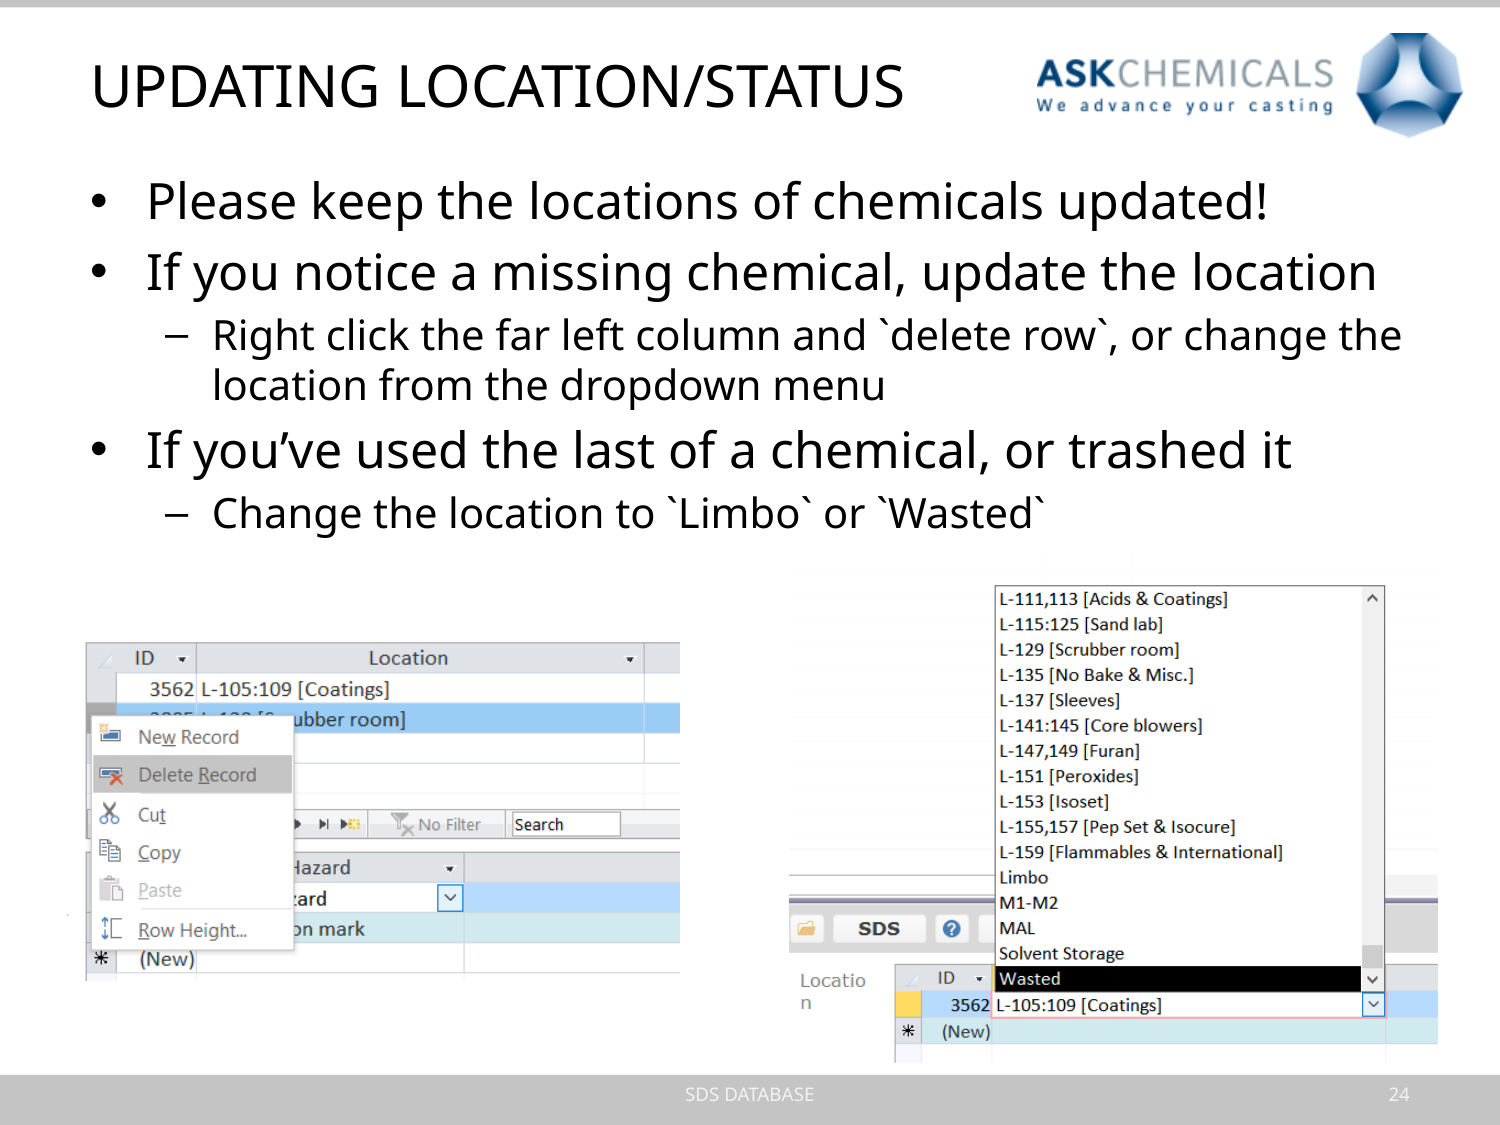

# updating location/status
Please keep the locations of chemicals updated!
If you notice a missing chemical, update the location
Right click the far left column and `delete row`, or change the location from the dropdown menu
If you’ve used the last of a chemical, or trashed it
Change the location to `Limbo` or `Wasted`
sds database